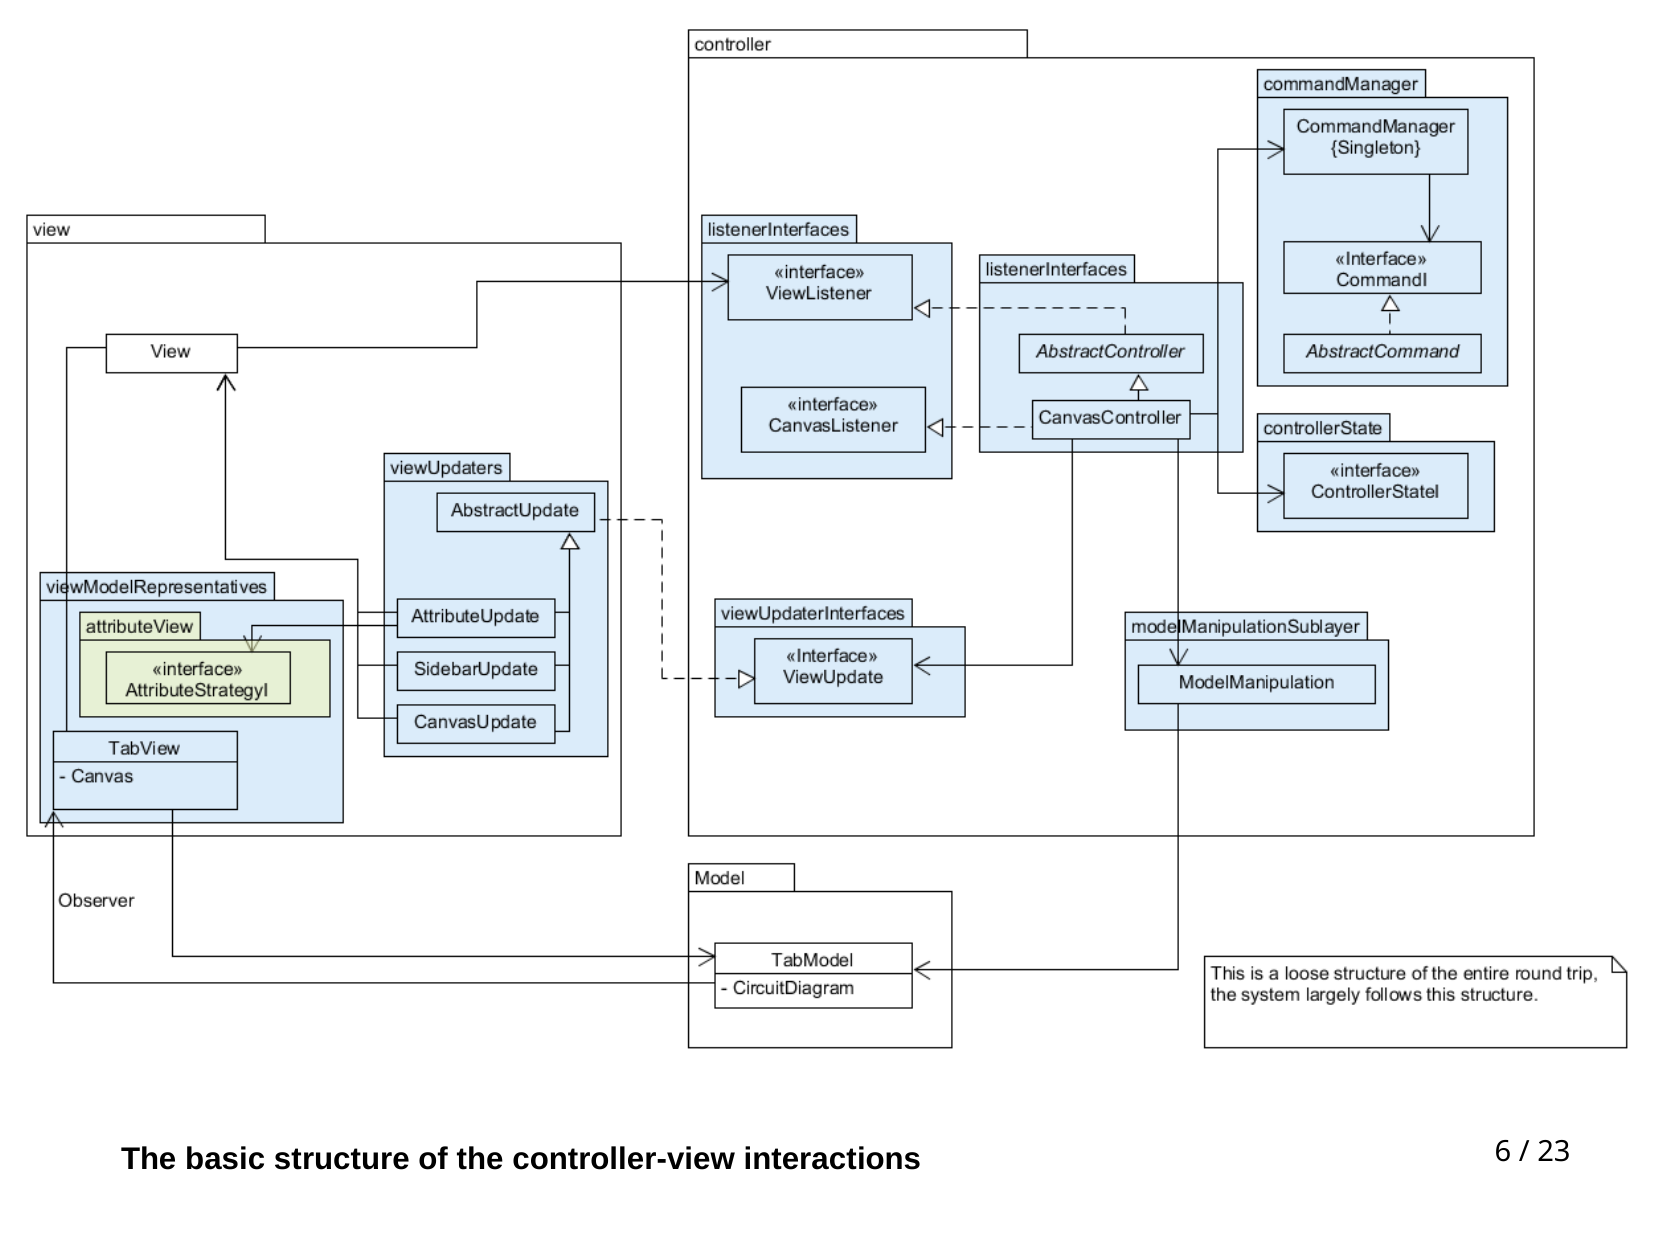

6
The basic structure of the controller-view interactions